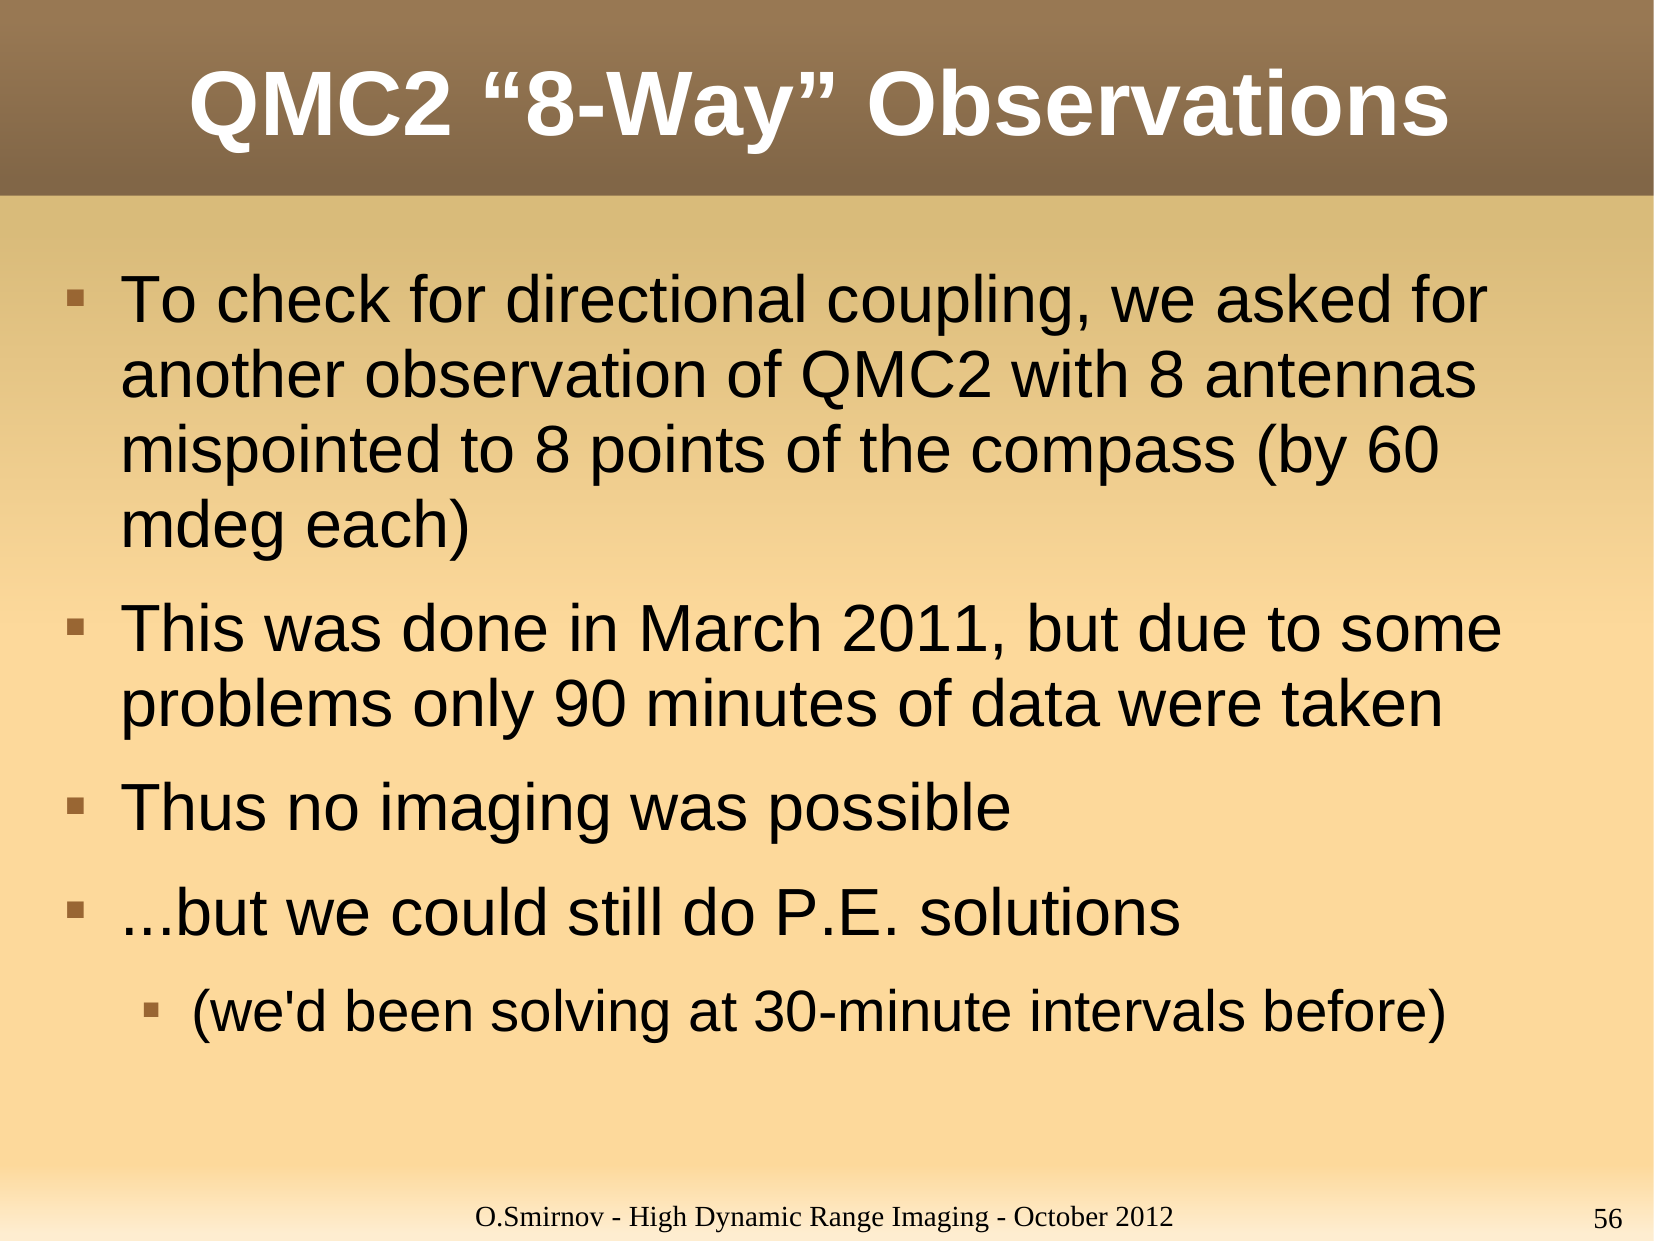

# QMC2 “8-Way” Observations
To check for directional coupling, we asked for another observation of QMC2 with 8 antennas mispointed to 8 points of the compass (by 60 mdeg each)
This was done in March 2011, but due to some problems only 90 minutes of data were taken
Thus no imaging was possible
...but we could still do P.E. solutions
(we'd been solving at 30-minute intervals before)
O.Smirnov - High Dynamic Range Imaging - October 2012
56